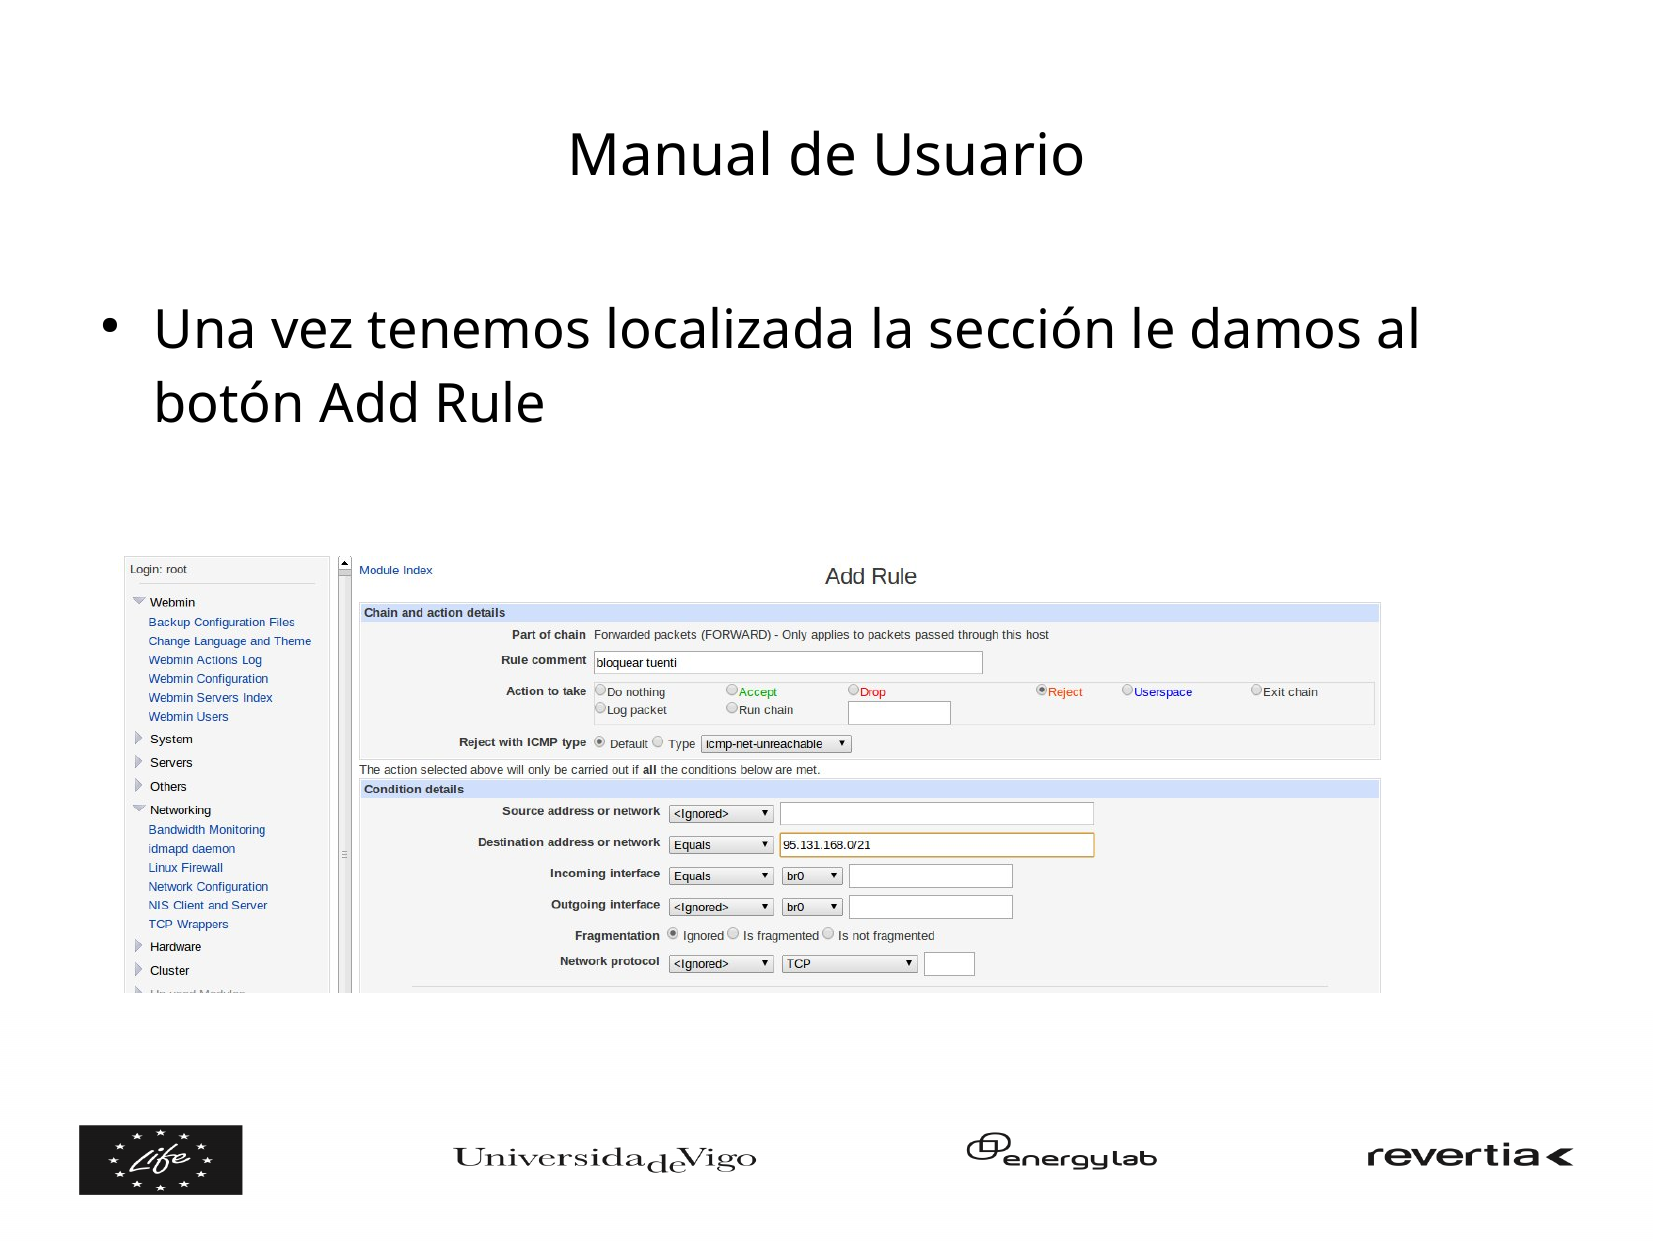

# Manual de Usuario
Una vez tenemos localizada la sección le damos al botón Add Rule